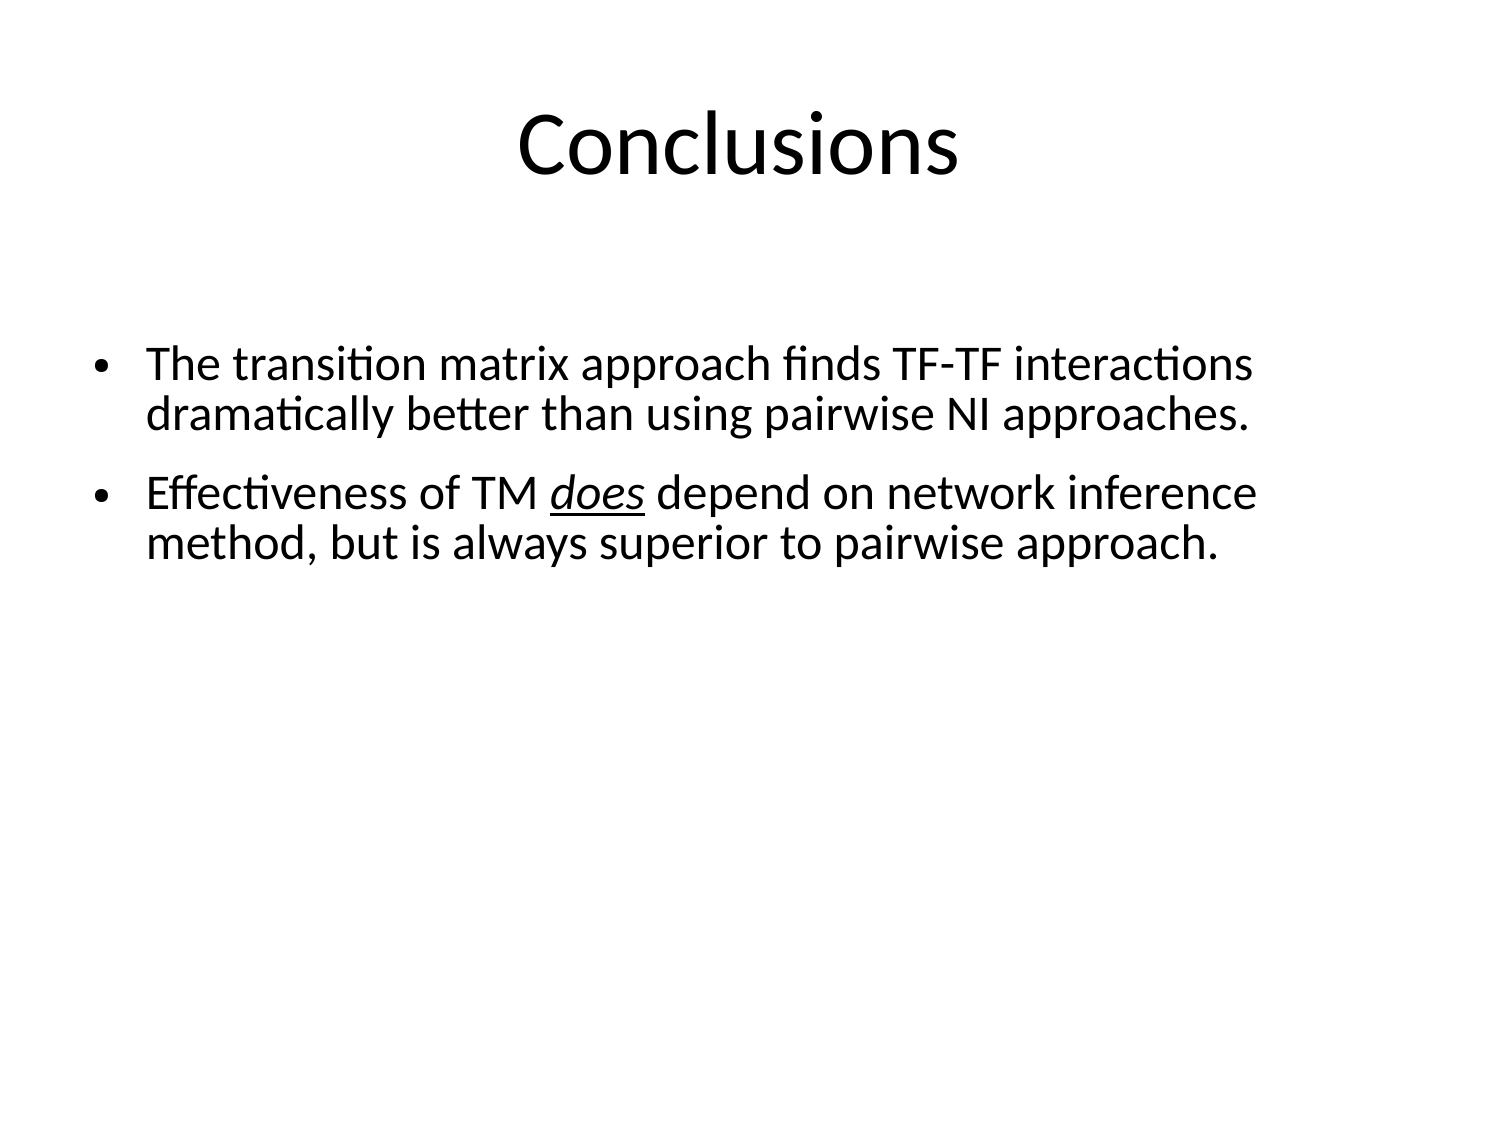

# Conclusions
The transition matrix approach finds TF-TF interactions dramatically better than using pairwise NI approaches.
Effectiveness of TM does depend on network inference method, but is always superior to pairwise approach.